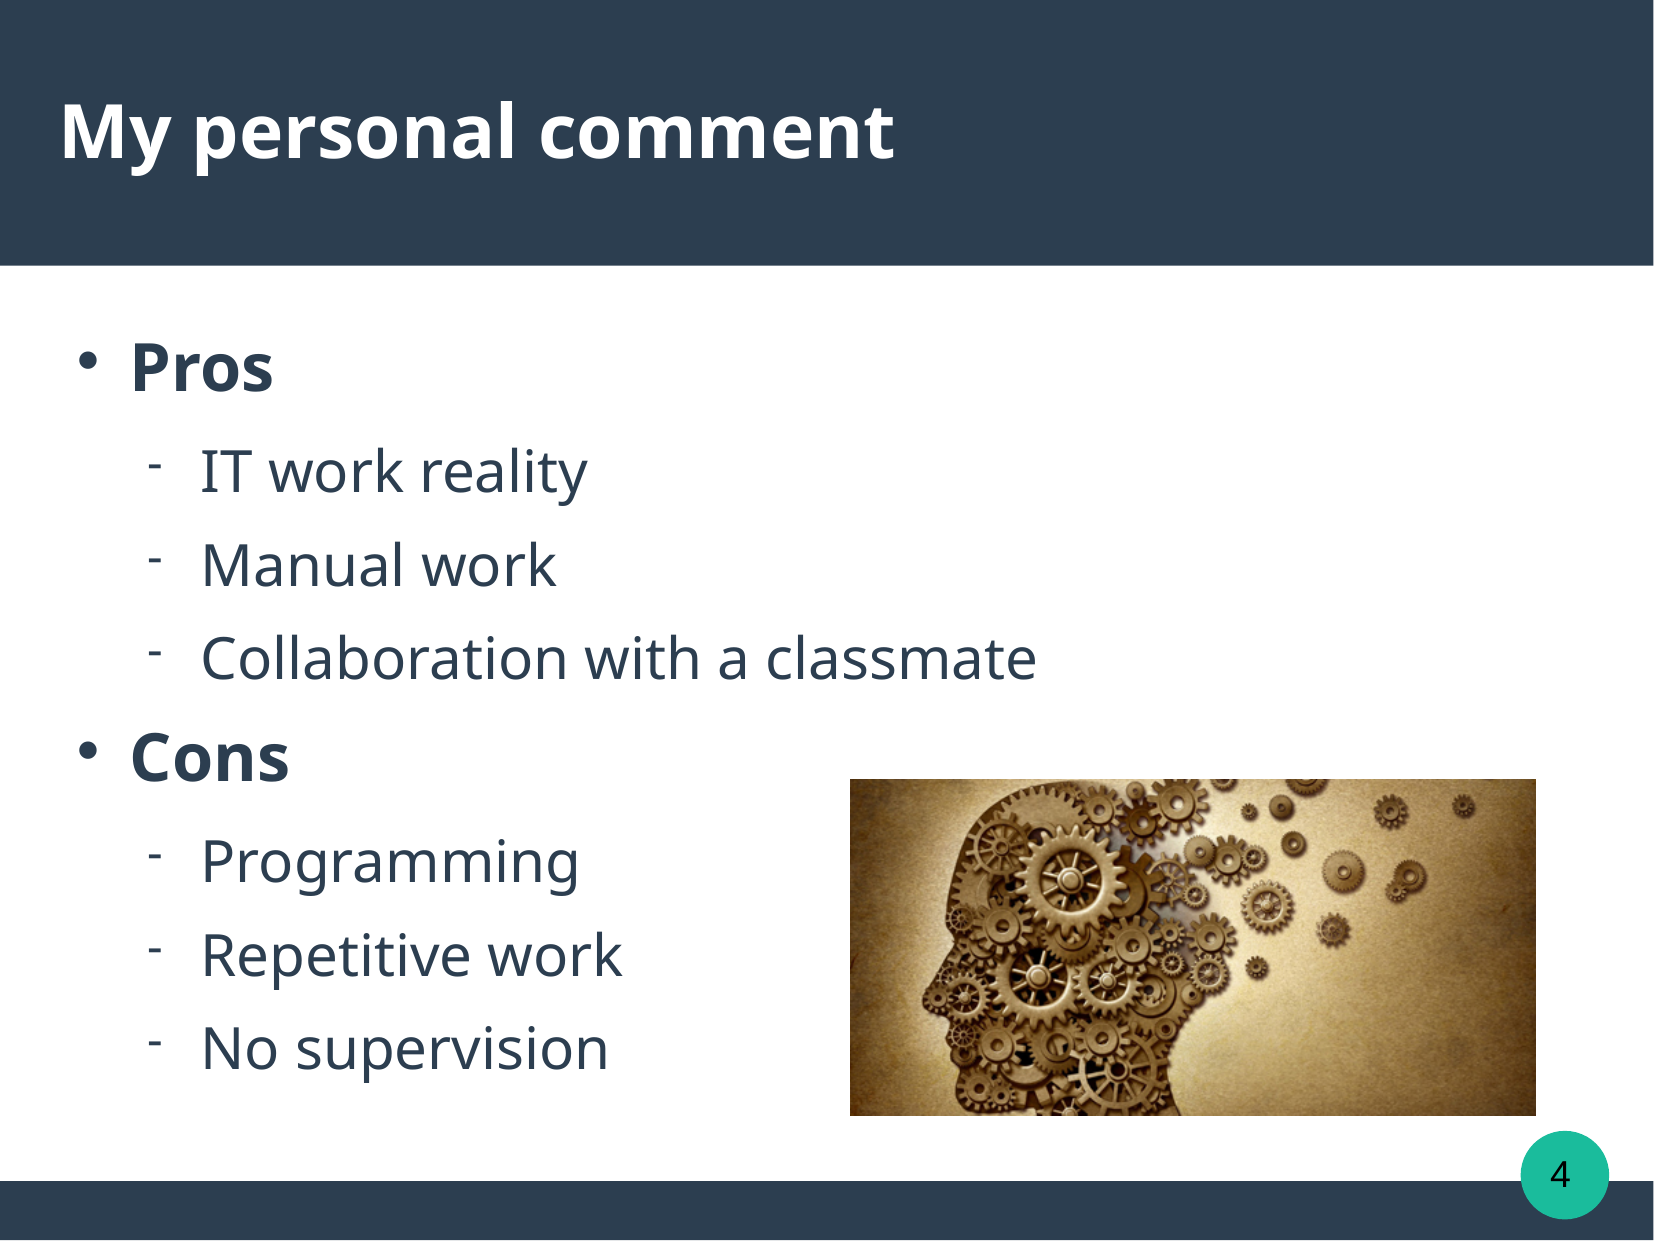

My personal comment
Pros
IT work reality
Manual work
Collaboration with a classmate
Cons
Programming
Repetitive work
No supervision
4